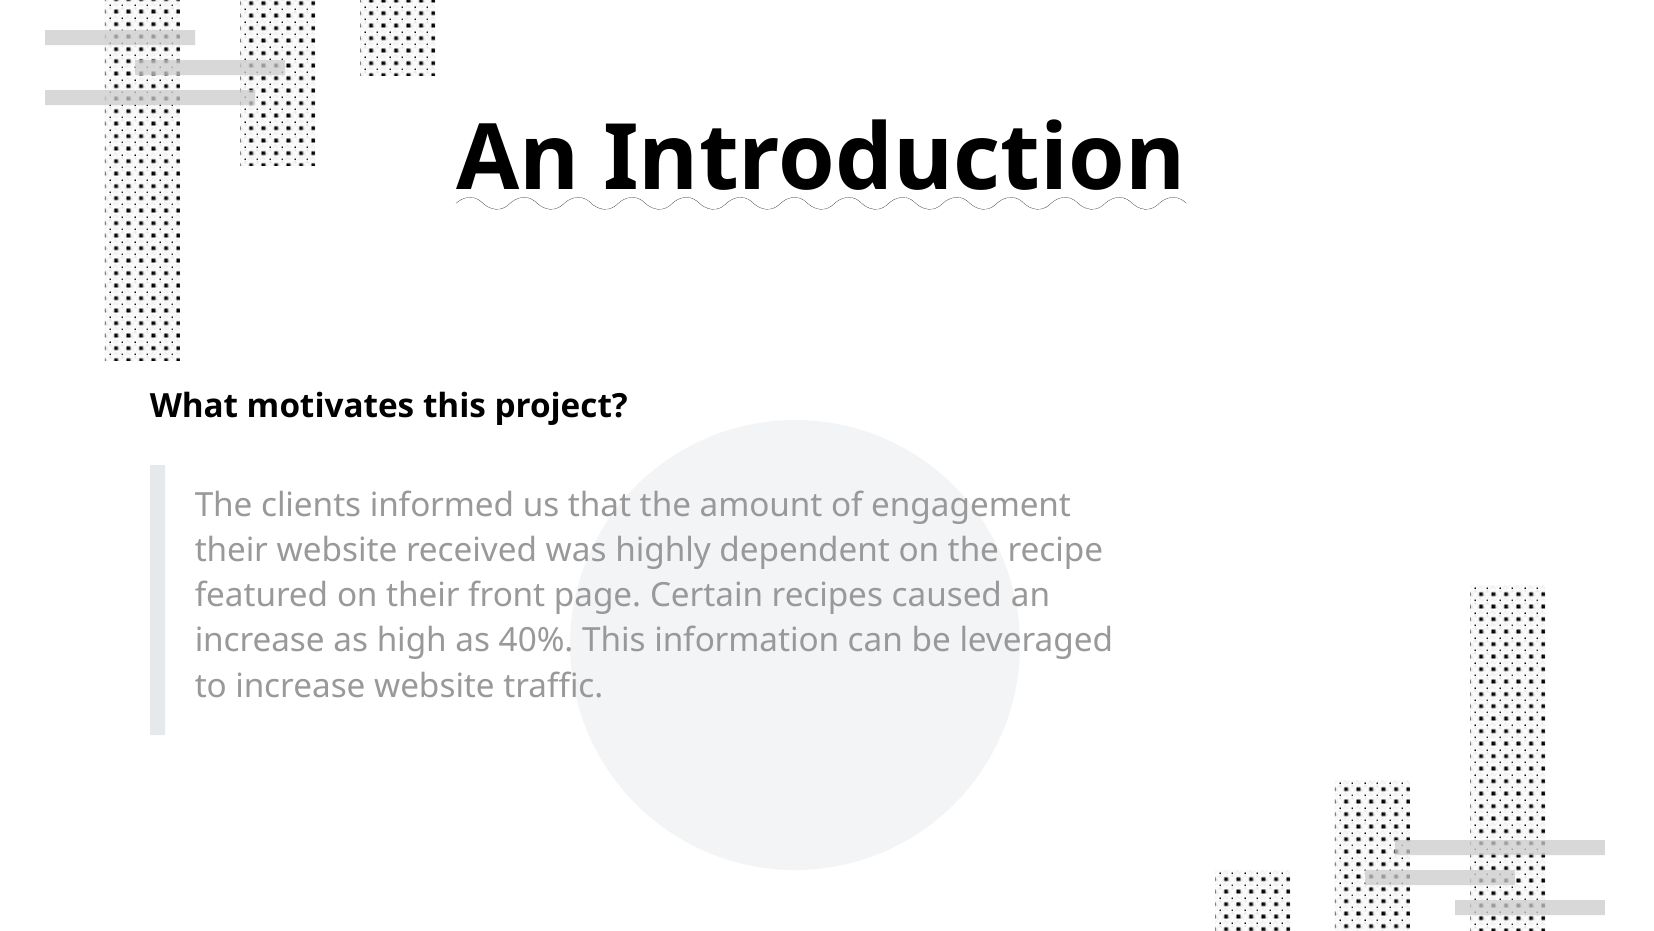

# An Introduction
What motivates this project?
The clients informed us that the amount of engagement their website received was highly dependent on the recipe featured on their front page. Certain recipes caused an increase as high as 40%. This information can be leveraged to increase website traffic.